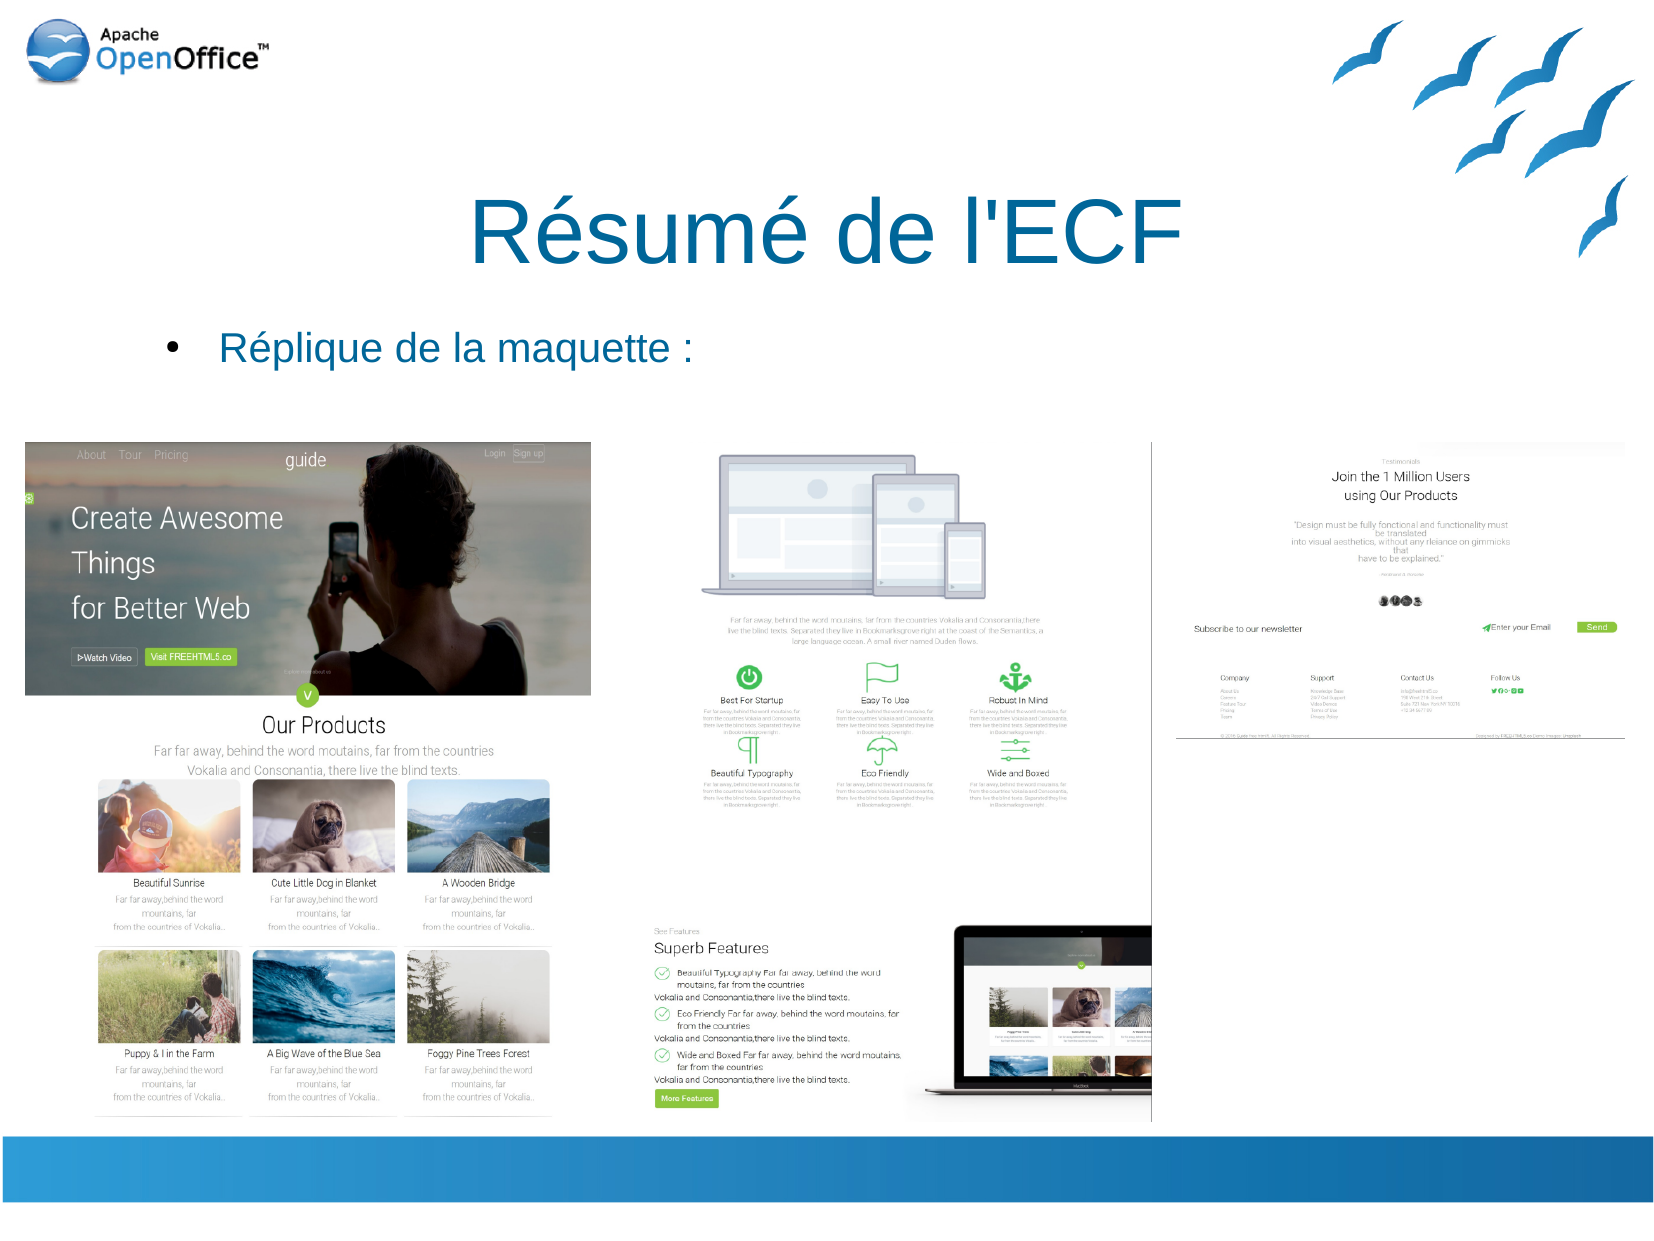

# Résumé de l'ECF
Réplique de la maquette :